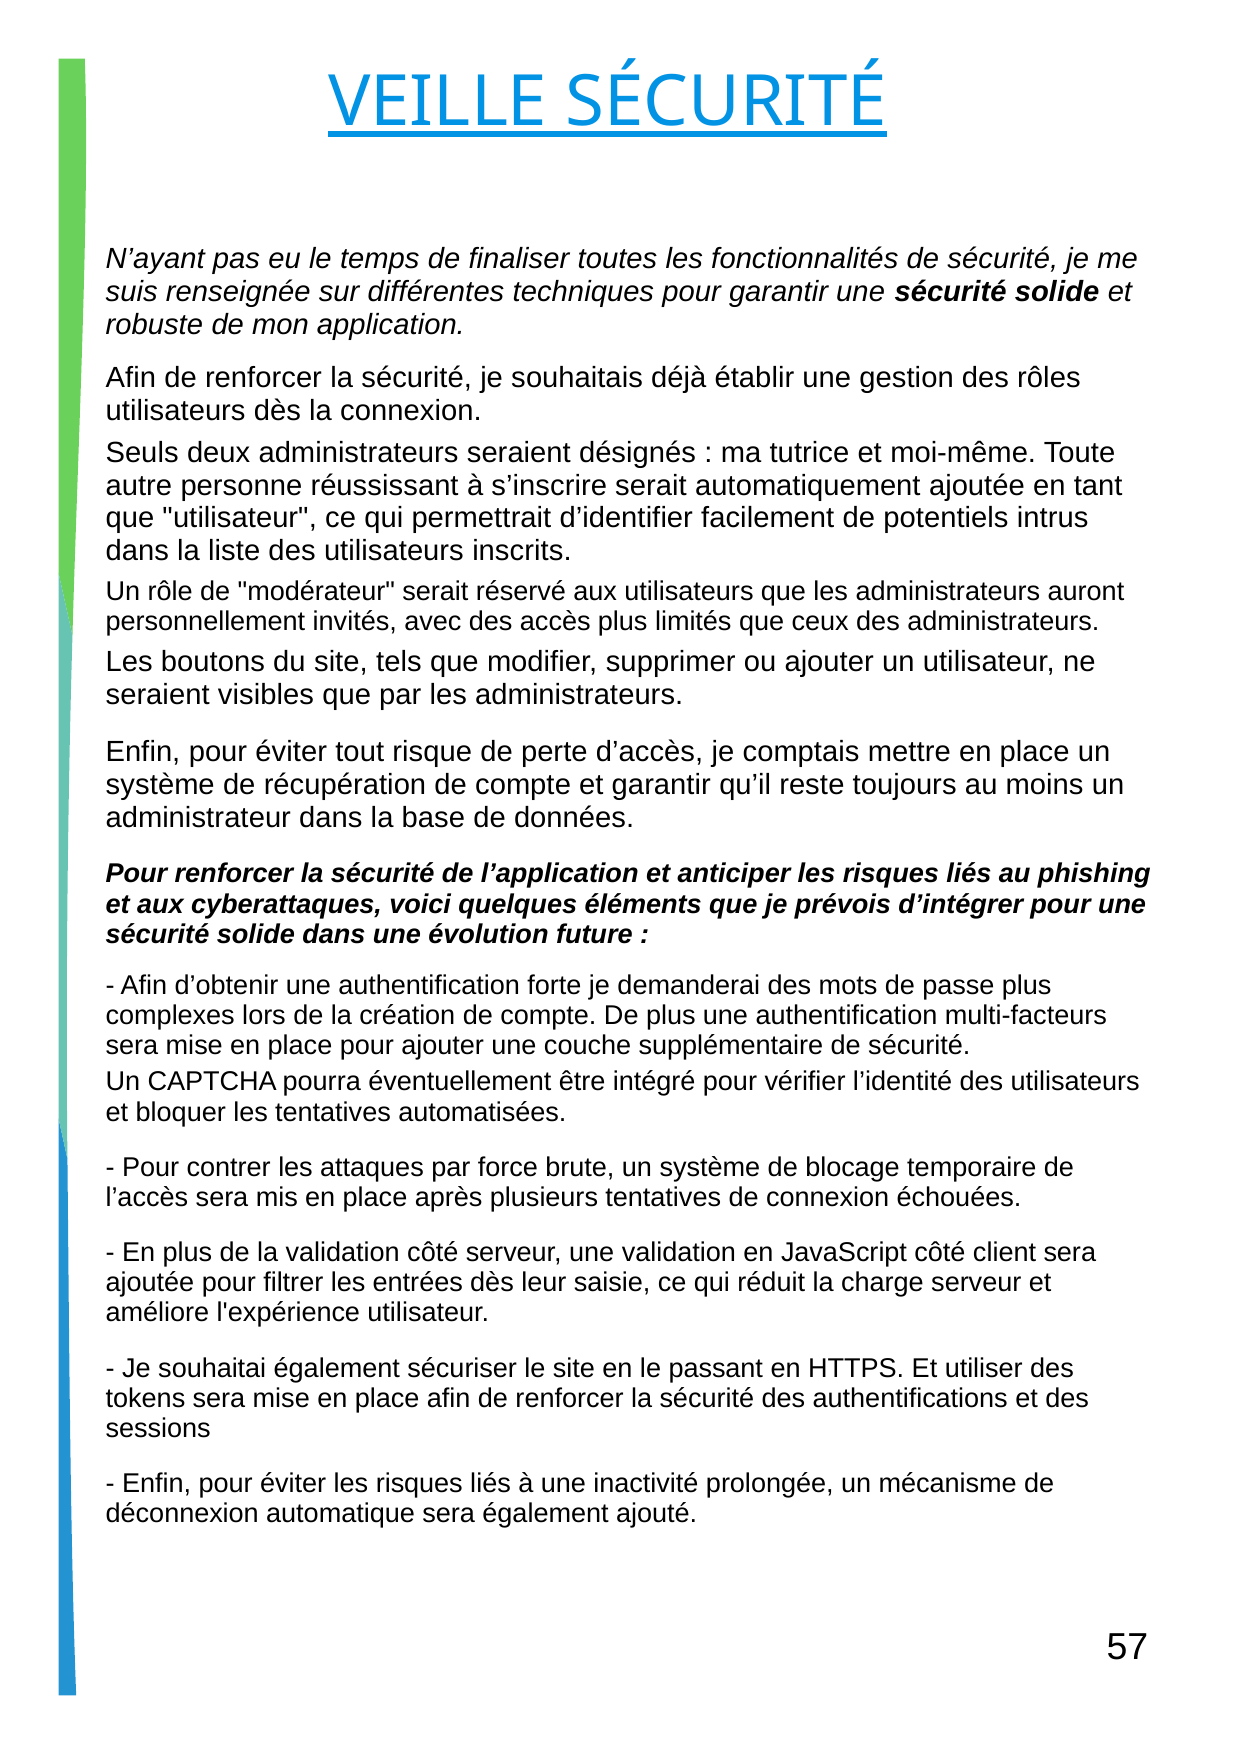

VEILLE SÉCURITÉ
N’ayant pas eu le temps de finaliser toutes les fonctionnalités de sécurité, je me suis renseignée sur différentes techniques pour garantir une sécurité solide et robuste de mon application.
Afin de renforcer la sécurité, je souhaitais déjà établir une gestion des rôles utilisateurs dès la connexion.
Seuls deux administrateurs seraient désignés : ma tutrice et moi-même. Toute autre personne réussissant à s’inscrire serait automatiquement ajoutée en tant que "utilisateur", ce qui permettrait d’identifier facilement de potentiels intrus dans la liste des utilisateurs inscrits.
Un rôle de "modérateur" serait réservé aux utilisateurs que les administrateurs auront personnellement invités, avec des accès plus limités que ceux des administrateurs.
Les boutons du site, tels que modifier, supprimer ou ajouter un utilisateur, ne seraient visibles que par les administrateurs.
Enfin, pour éviter tout risque de perte d’accès, je comptais mettre en place un système de récupération de compte et garantir qu’il reste toujours au moins un administrateur dans la base de données.
Pour renforcer la sécurité de l’application et anticiper les risques liés au phishing et aux cyberattaques, voici quelques éléments que je prévois d’intégrer pour une sécurité solide dans une évolution future :
- Afin d’obtenir une authentification forte je demanderai des mots de passe plus complexes lors de la création de compte. De plus une authentification multi-facteurs sera mise en place pour ajouter une couche supplémentaire de sécurité.
Un CAPTCHA pourra éventuellement être intégré pour vérifier l’identité des utilisateurs et bloquer les tentatives automatisées.
- Pour contrer les attaques par force brute, un système de blocage temporaire de l’accès sera mis en place après plusieurs tentatives de connexion échouées.
- En plus de la validation côté serveur, une validation en JavaScript côté client sera ajoutée pour filtrer les entrées dès leur saisie, ce qui réduit la charge serveur et améliore l'expérience utilisateur.
- Je souhaitai également sécuriser le site en le passant en HTTPS. Et utiliser des tokens sera mise en place afin de renforcer la sécurité des authentifications et des sessions
- Enfin, pour éviter les risques liés à une inactivité prolongée, un mécanisme de déconnexion automatique sera également ajouté.